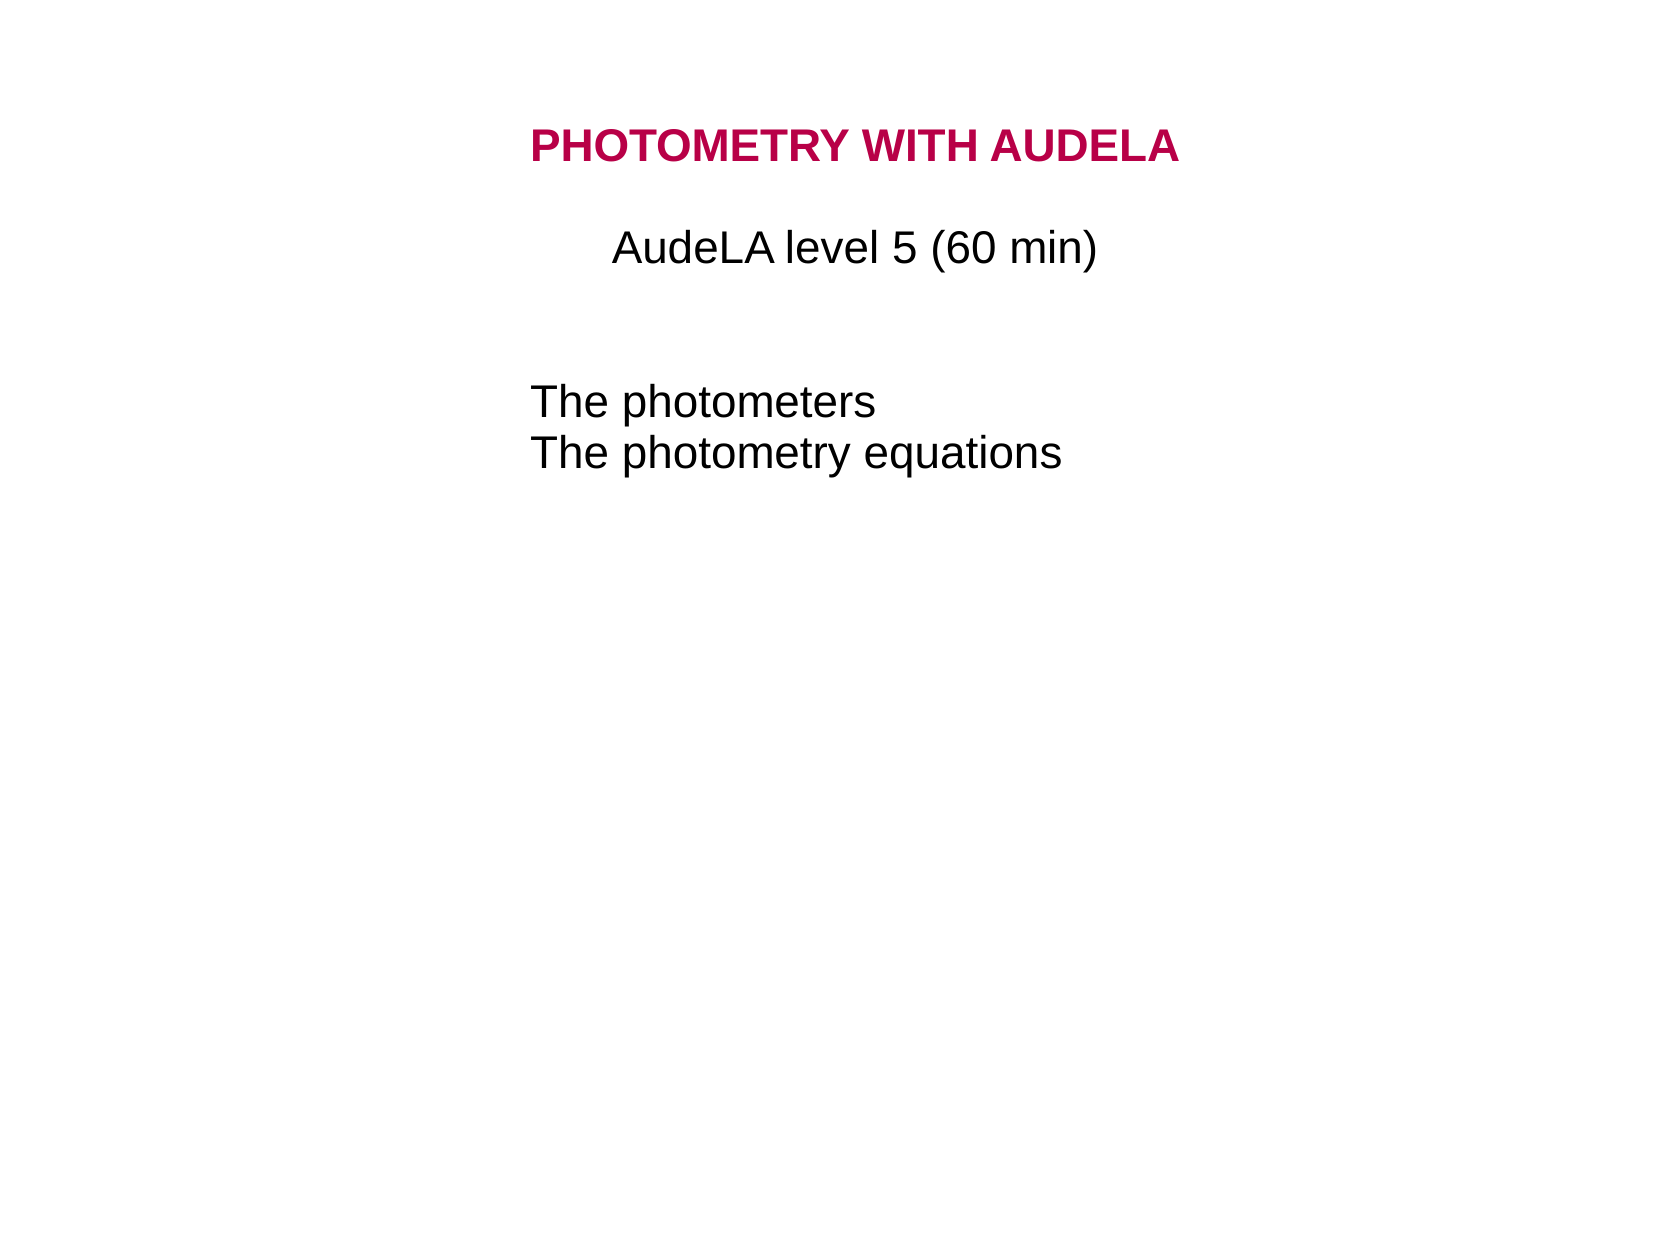

PHOTOMETRY WITH AUDELA
AudeLA level 5 (60 min)
The photometers
The photometry equations